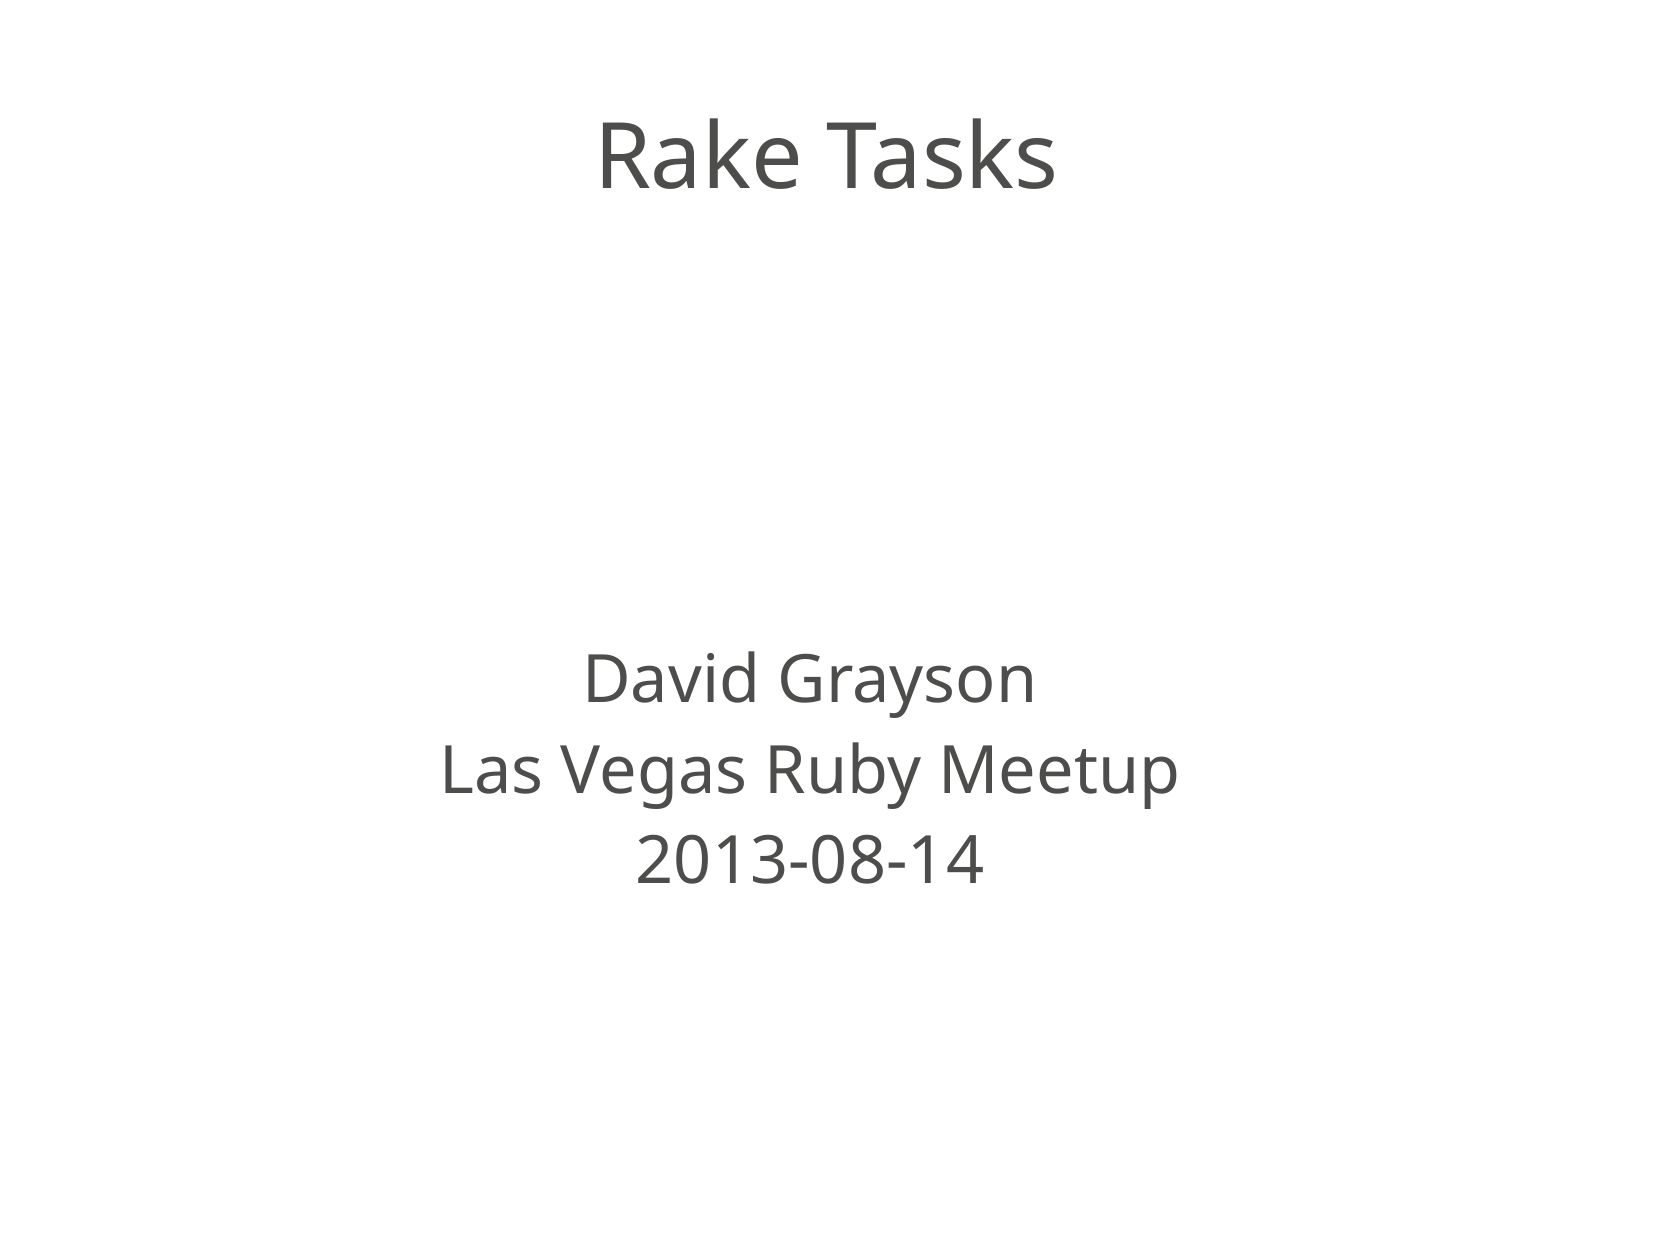

# Rake Tasks
David Grayson
Las Vegas Ruby Meetup
2013-08-14